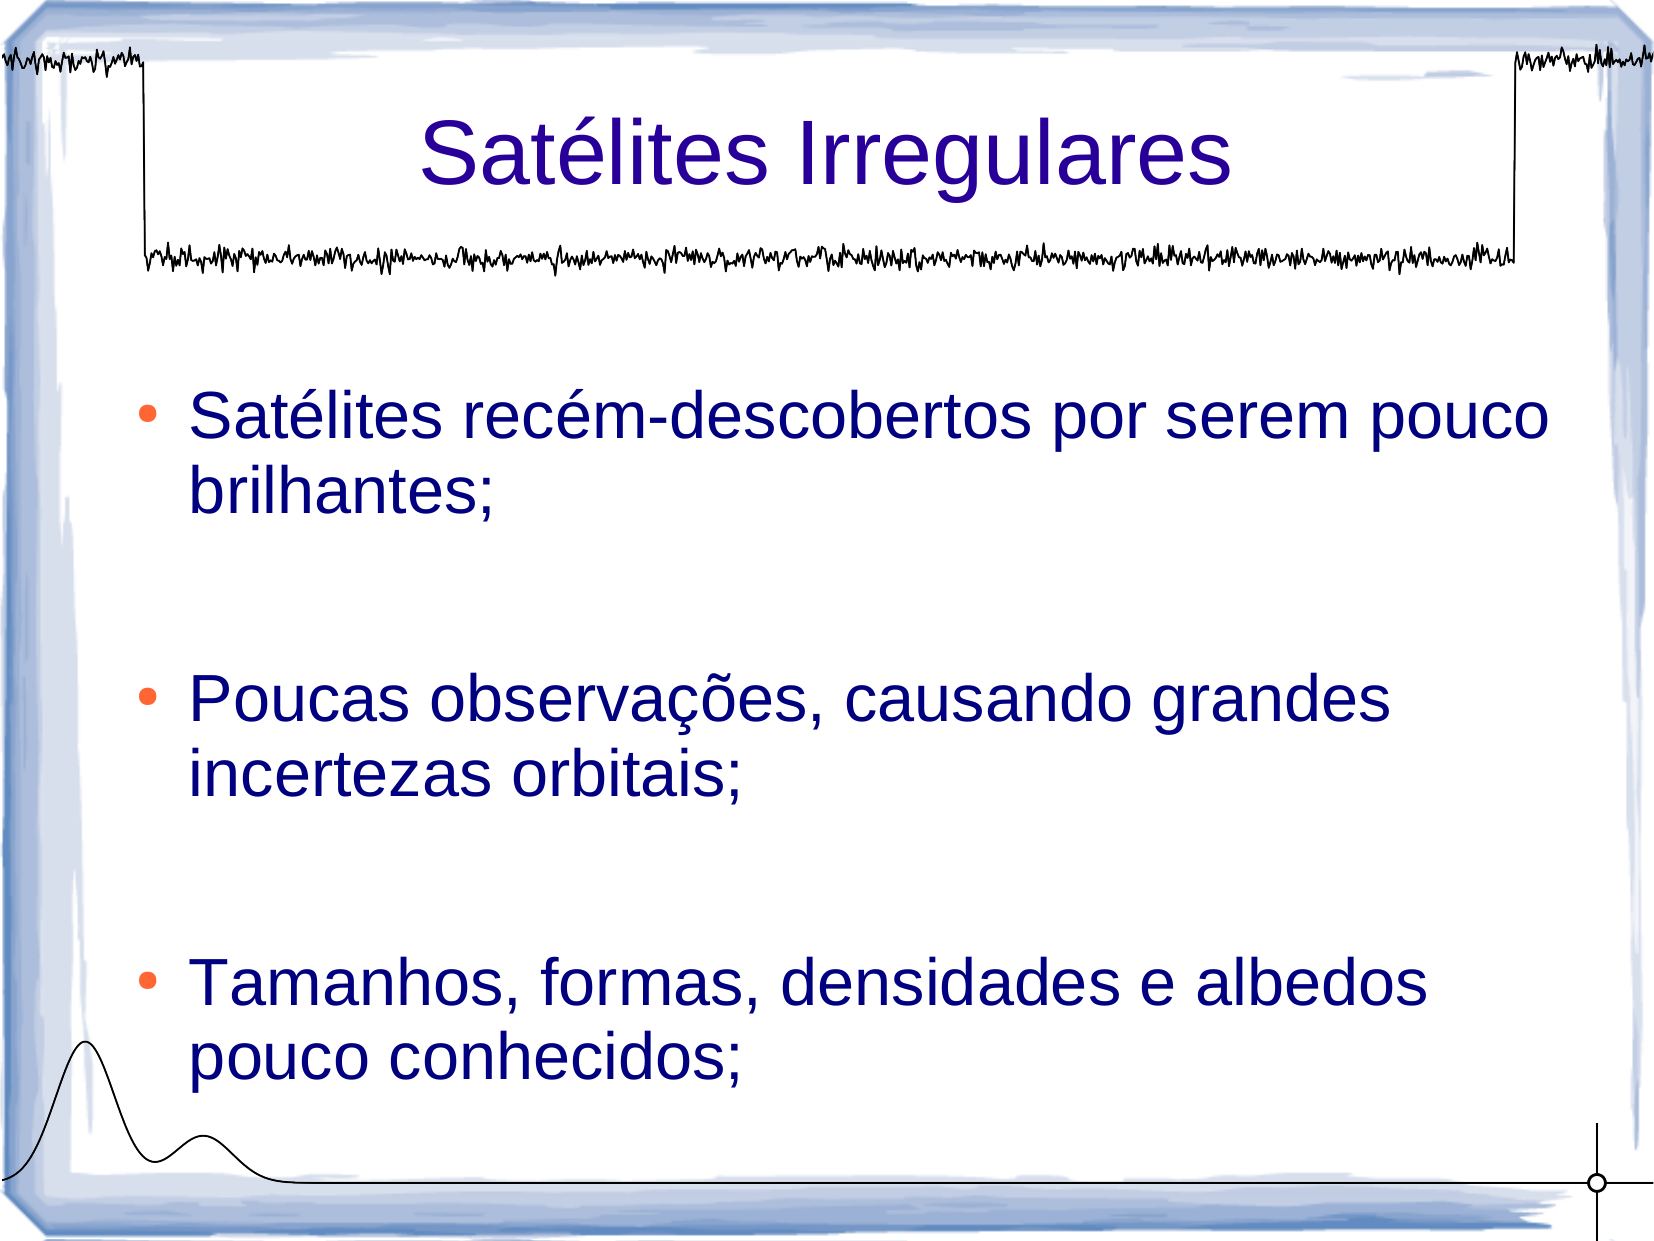

# Satélites Irregulares
Satélites recém-descobertos por serem pouco brilhantes;
Poucas observações, causando grandes incertezas orbitais;
Tamanhos, formas, densidades e albedos pouco conhecidos;